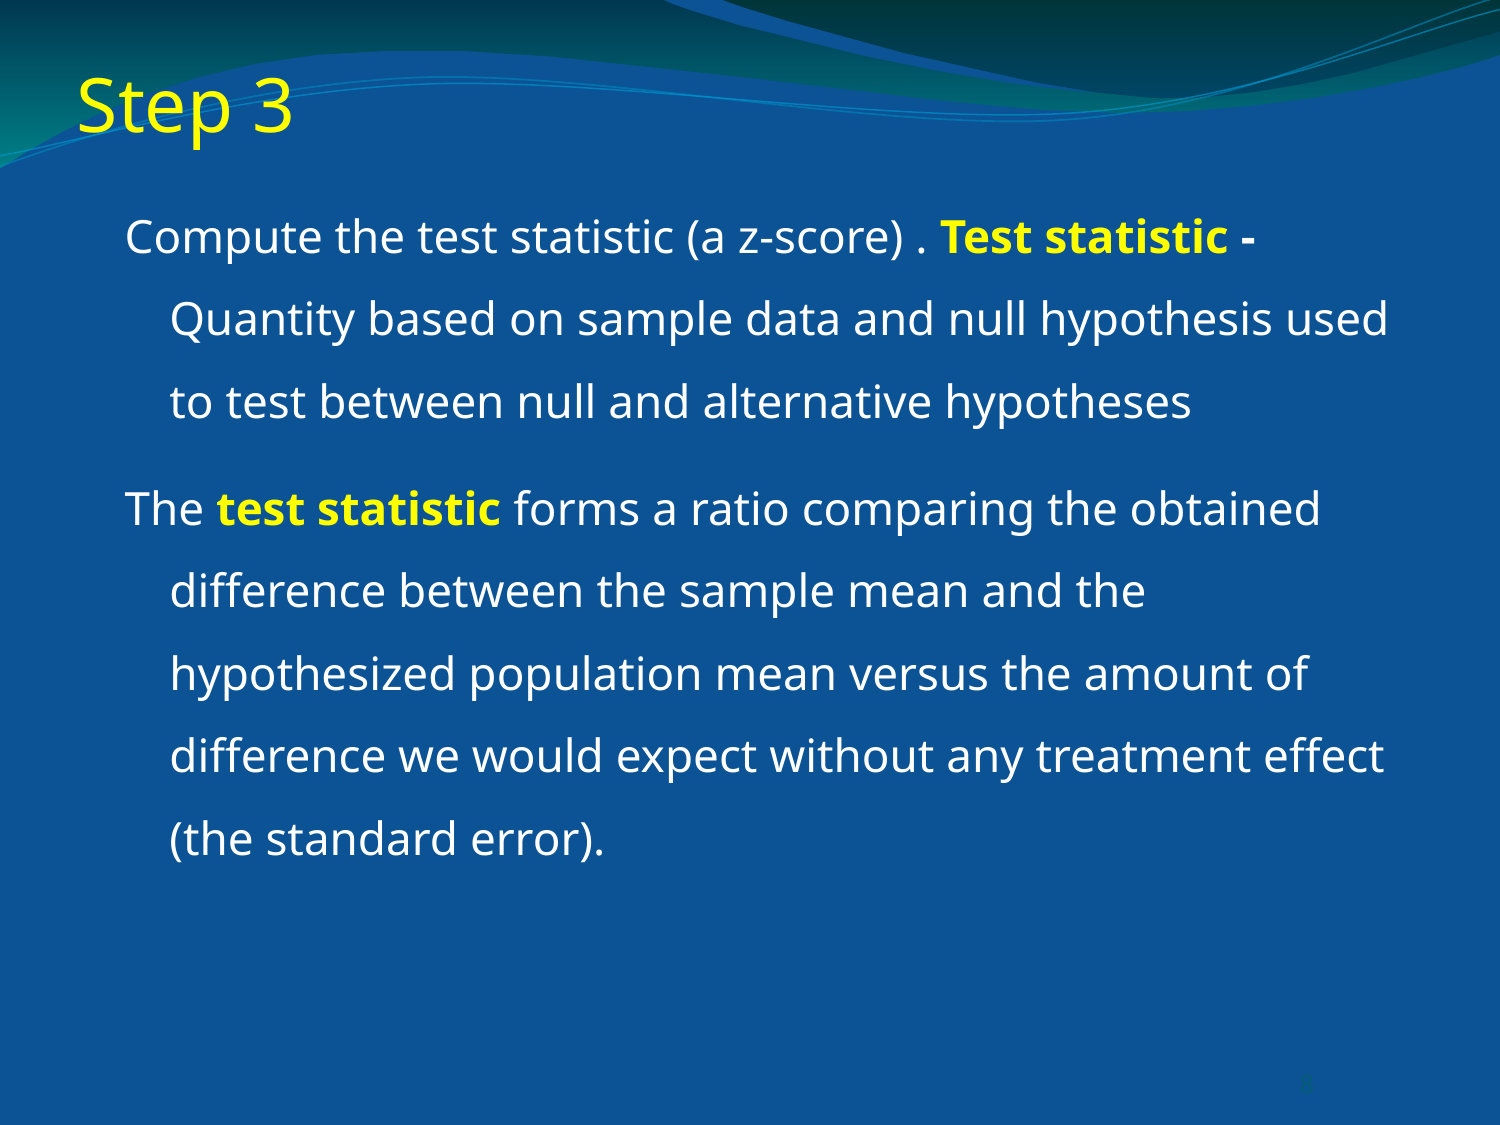

# Step 3
Compute the test statistic (a z-score) . Test statistic - Quantity based on sample data and null hypothesis used to test between null and alternative hypotheses
The test statistic forms a ratio comparing the obtained difference between the sample mean and the hypothesized population mean versus the amount of difference we would expect without any treatment effect (the standard error).